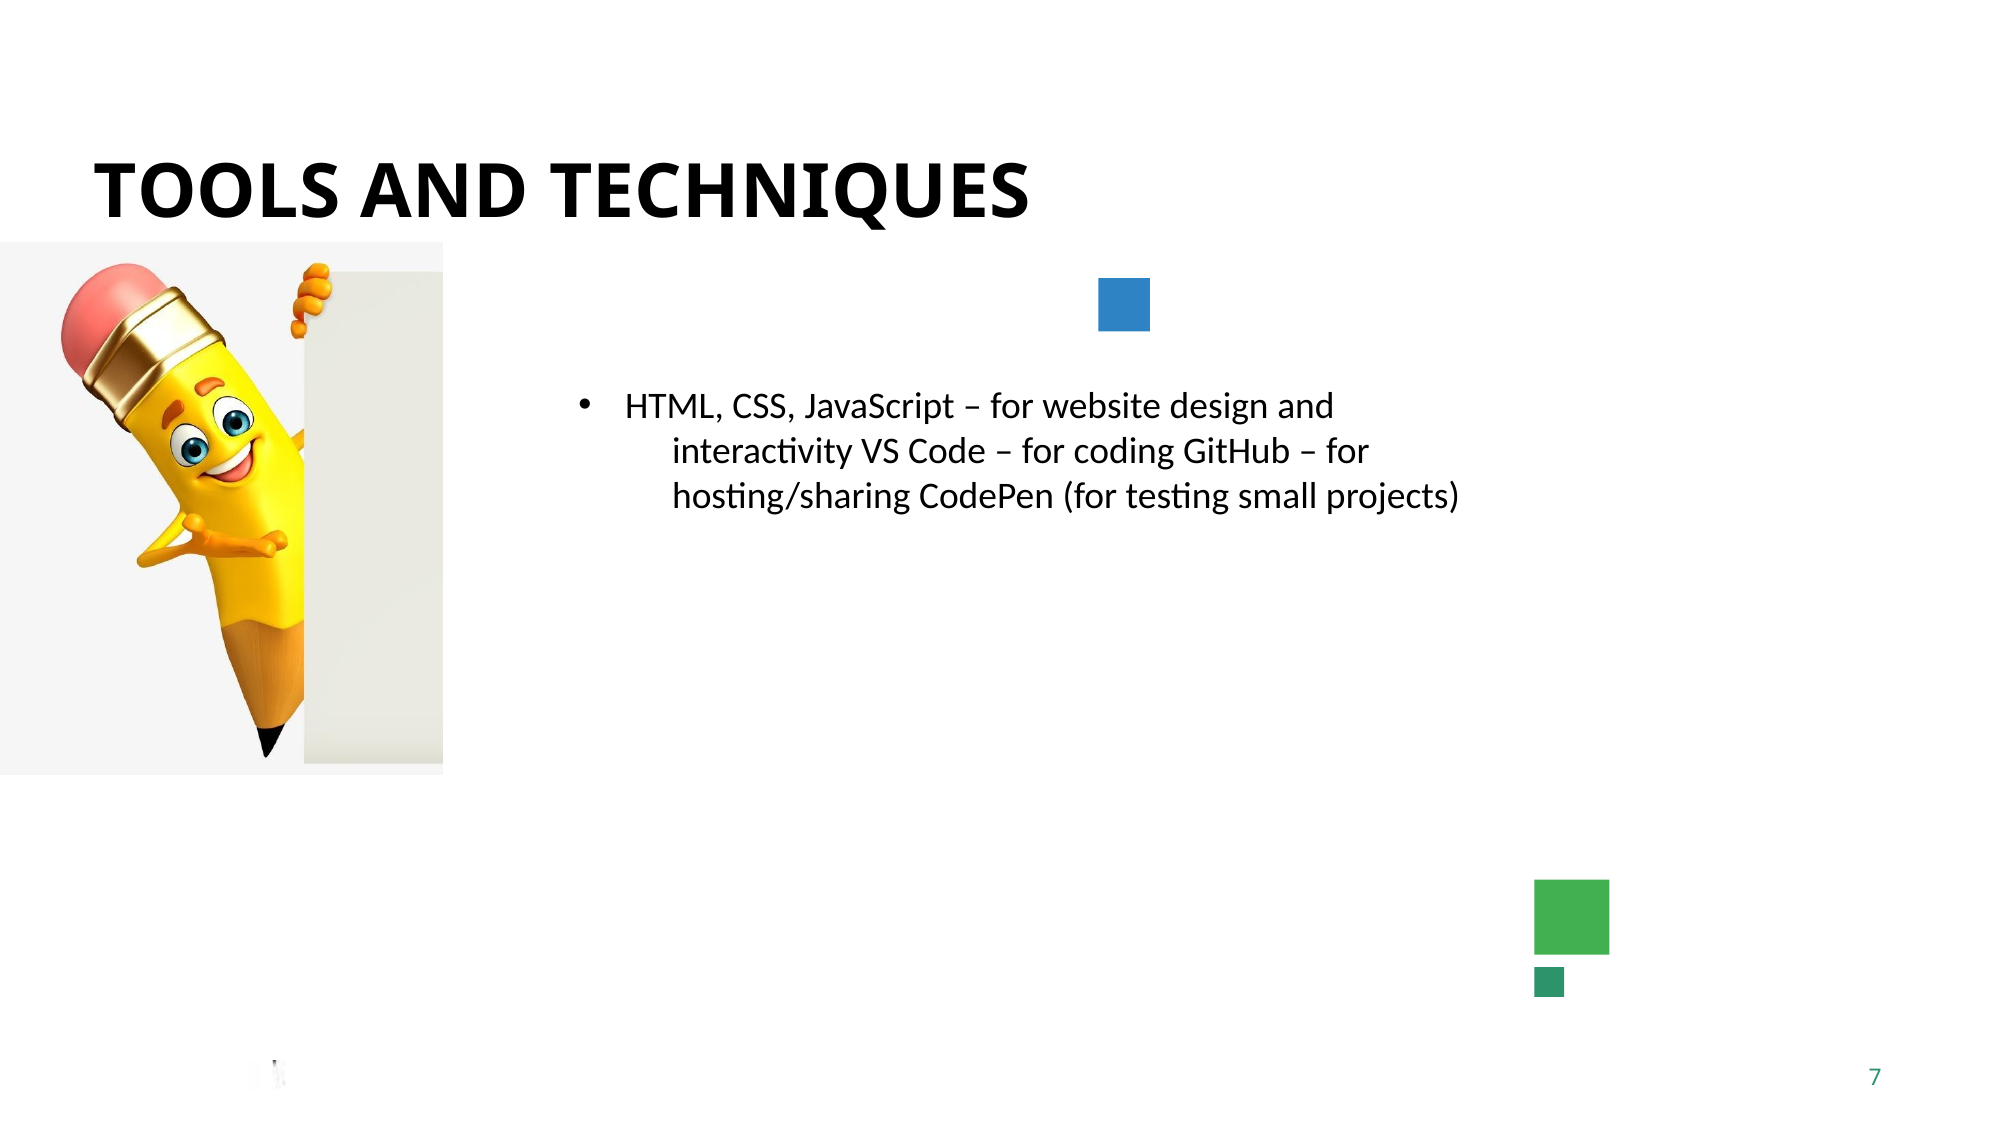

# TOOLS AND TECHNIQUES
HTML, CSS, JavaScript – for website design and interactivity VS Code – for coding GitHub – for hosting/sharing CodePen (for testing small projects)